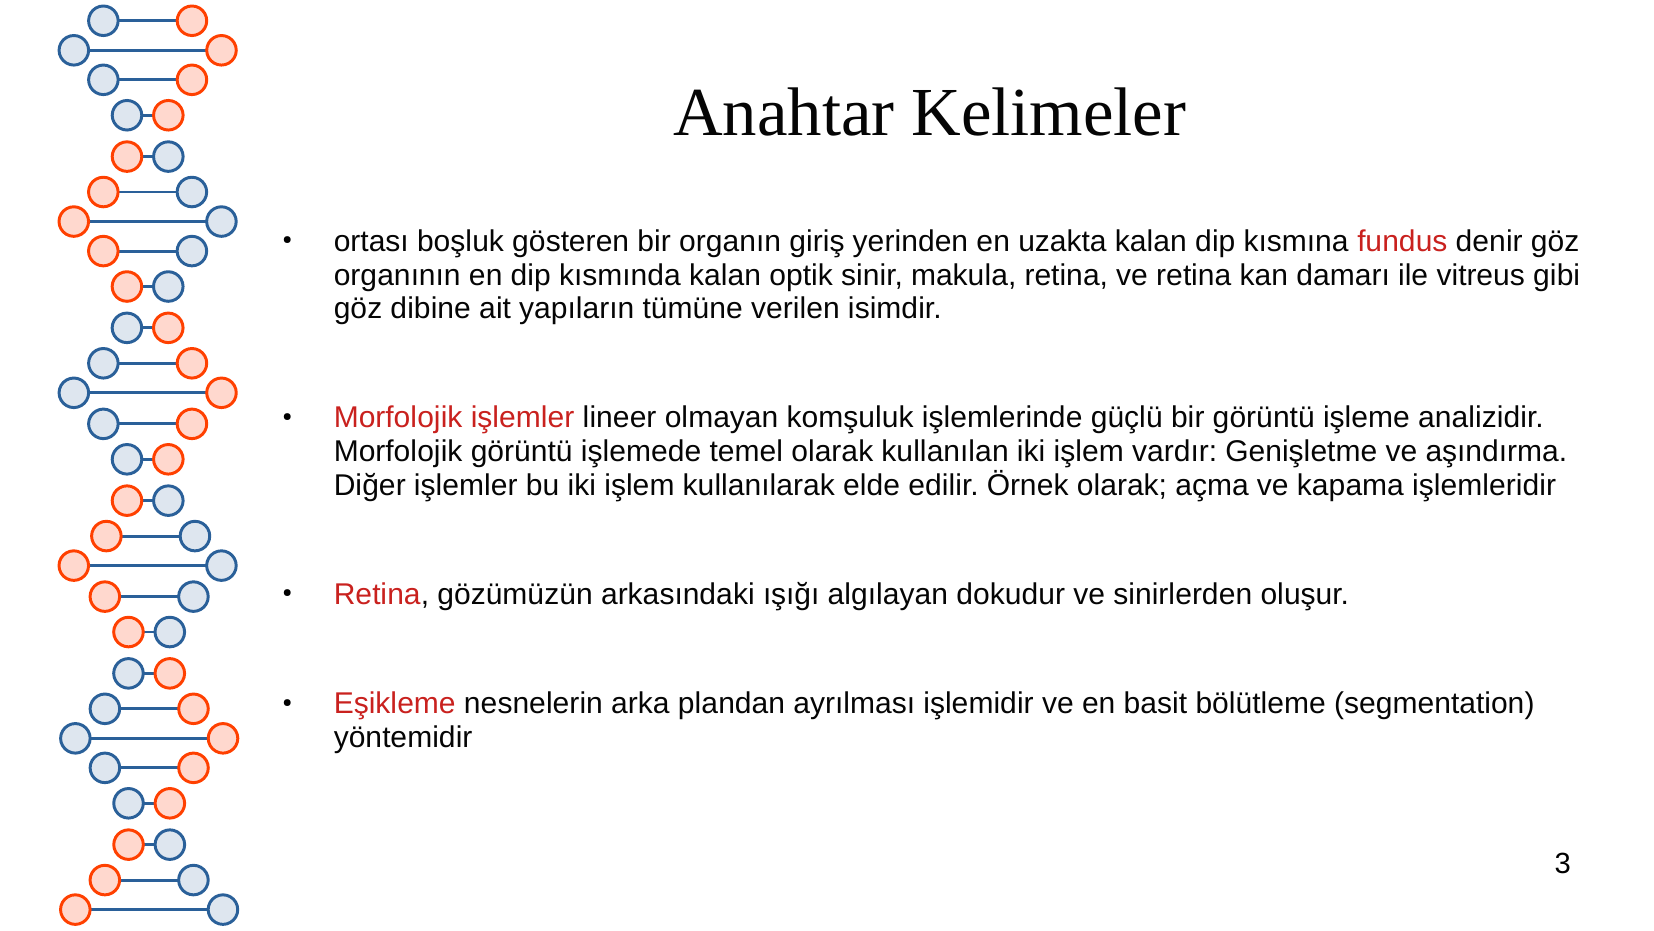

# Anahtar Kelimeler
ortası boşluk gösteren bir organın giriş yerinden en uzakta kalan dip kısmına fundus denir göz organının en dip kısmında kalan optik sinir, makula, retina, ve retina kan damarı ile vitreus gibi göz dibine ait yapıların tümüne verilen isimdir.
Morfolojik işlemler lineer olmayan komşuluk işlemlerinde güçlü bir görüntü işleme analizidir. Morfolojik görüntü işlemede temel olarak kullanılan iki işlem vardır: Genişletme ve aşındırma. Diğer işlemler bu iki işlem kullanılarak elde edilir. Örnek olarak; açma ve kapama işlemleridir
Retina, gözümüzün arkasındaki ışığı algılayan dokudur ve sinirlerden oluşur.
Eşikleme nesnelerin arka plandan ayrılması işlemidir ve en basit bölütleme (segmentation) yöntemidir
3